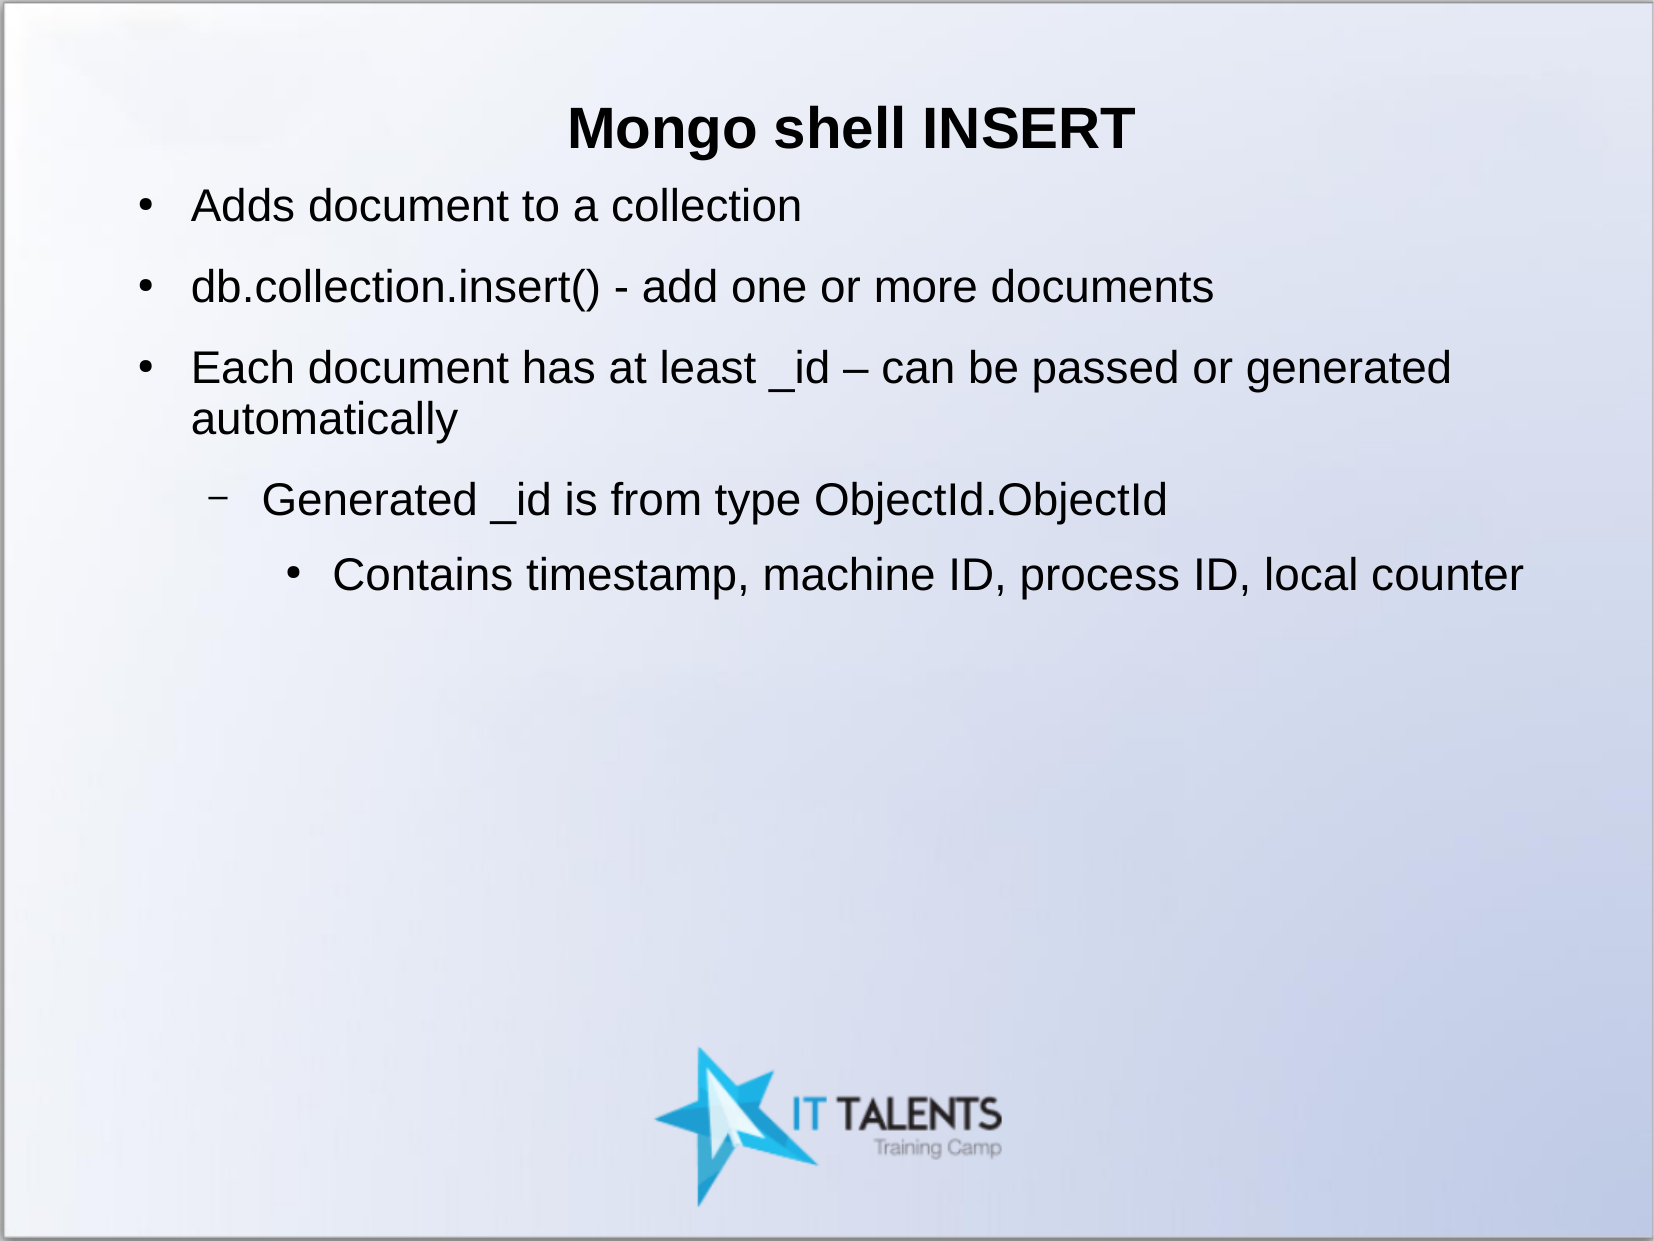

# Mongo shell INSERT
Adds document to a collection
db.collection.insert() - add one or more documents
Each document has at least _id – can be passed or generated automatically
Generated _id is from type ObjectId.ObjectId
Contains timestamp, machine ID, process ID, local counter